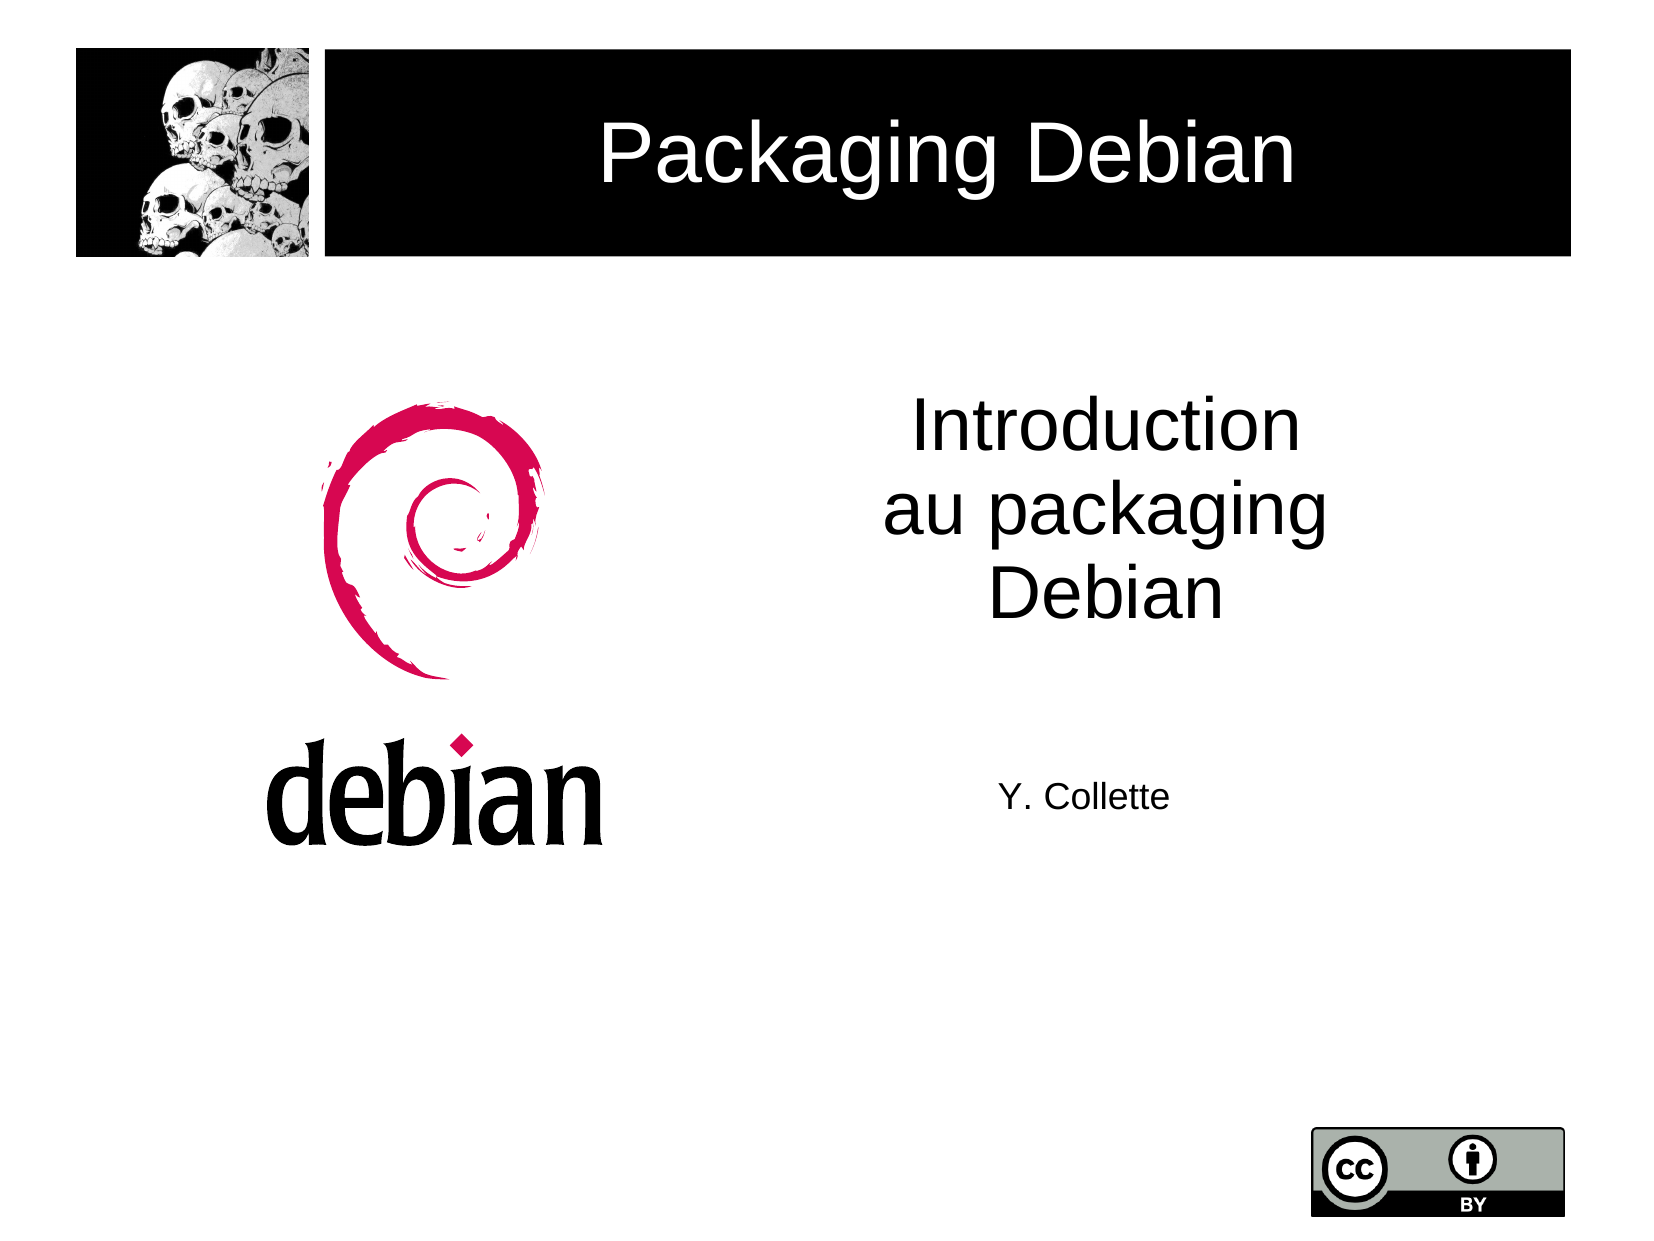

# Packaging Debian
Introduction au packaging Debian
Y. Collette